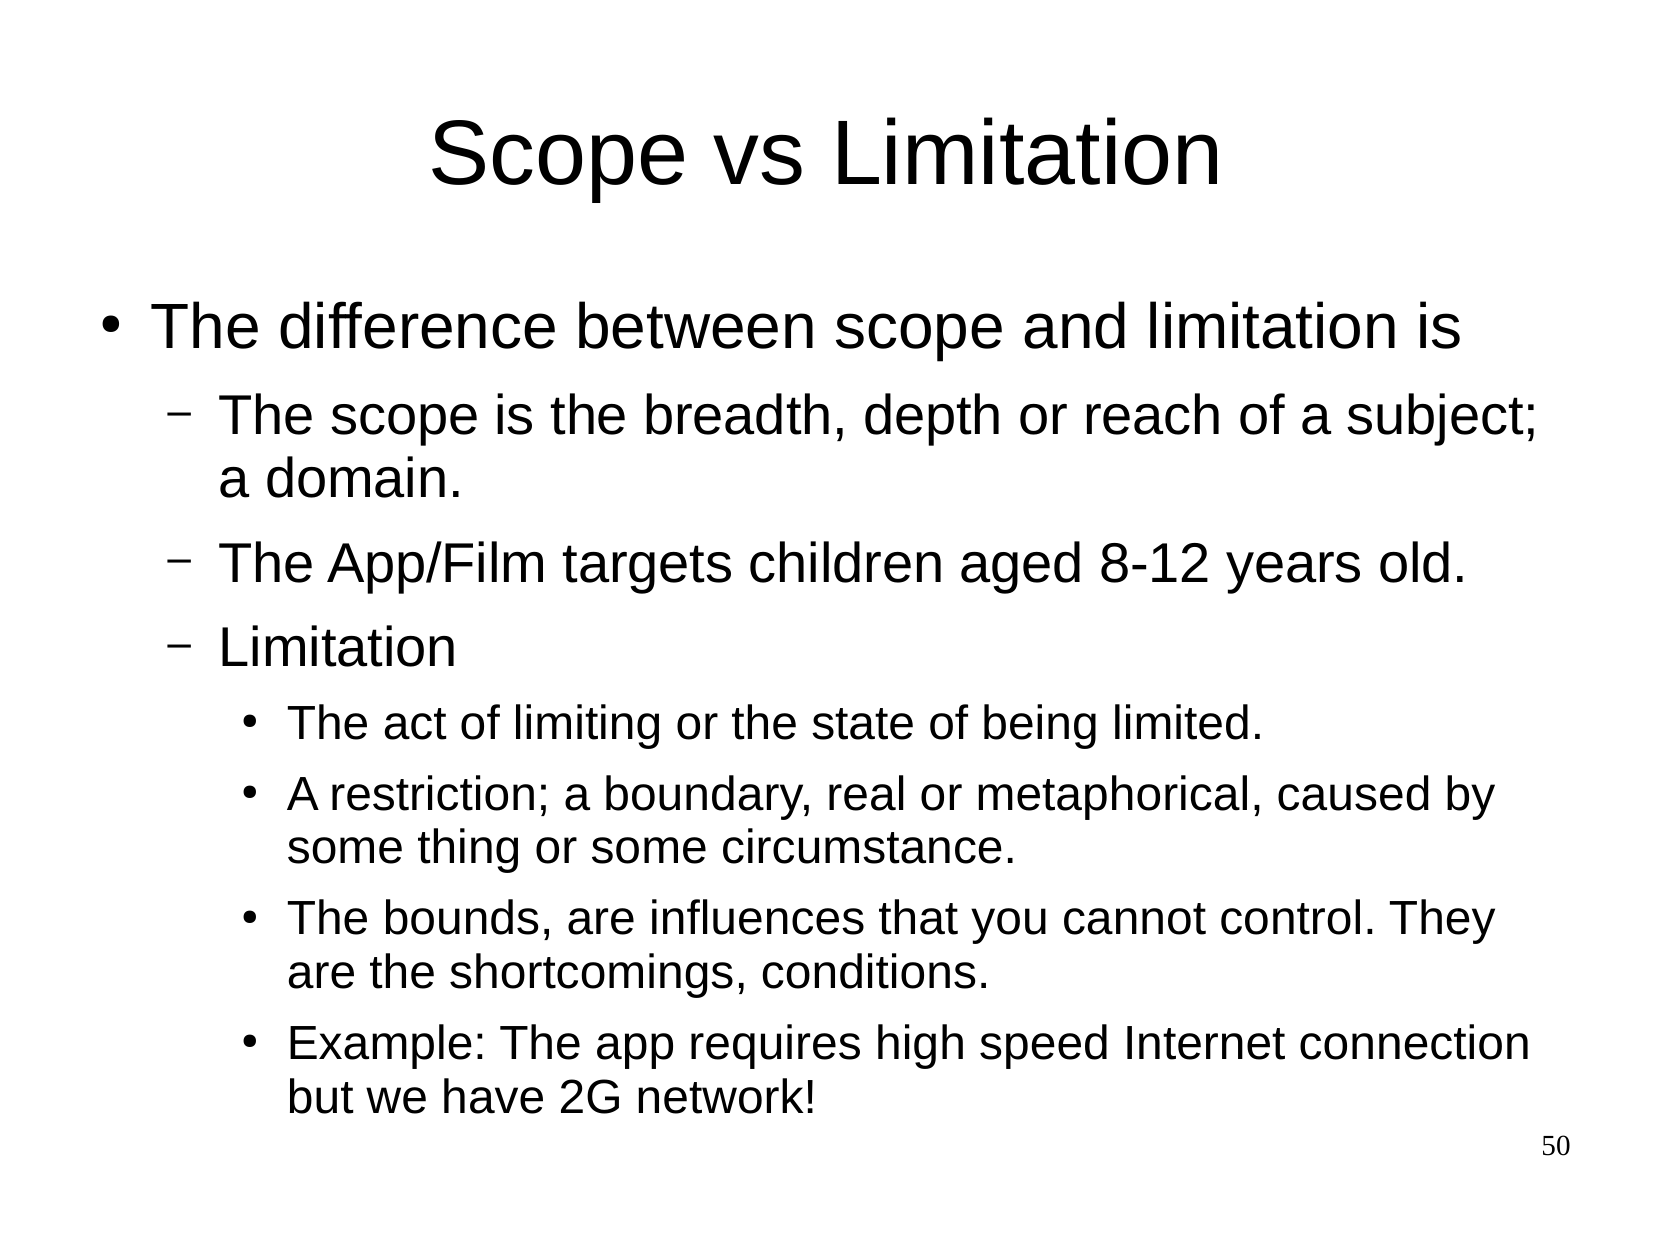

# Scope vs Limitation
The difference between scope and limitation is
The scope is the breadth, depth or reach of a subject; a domain.
The App/Film targets children aged 8-12 years old.
Limitation
The act of limiting or the state of being limited.
A restriction; a boundary, real or metaphorical, caused by some thing or some circumstance.
The bounds, are influences that you cannot control. They are the shortcomings, conditions.
Example: The app requires high speed Internet connection but we have 2G network!
50